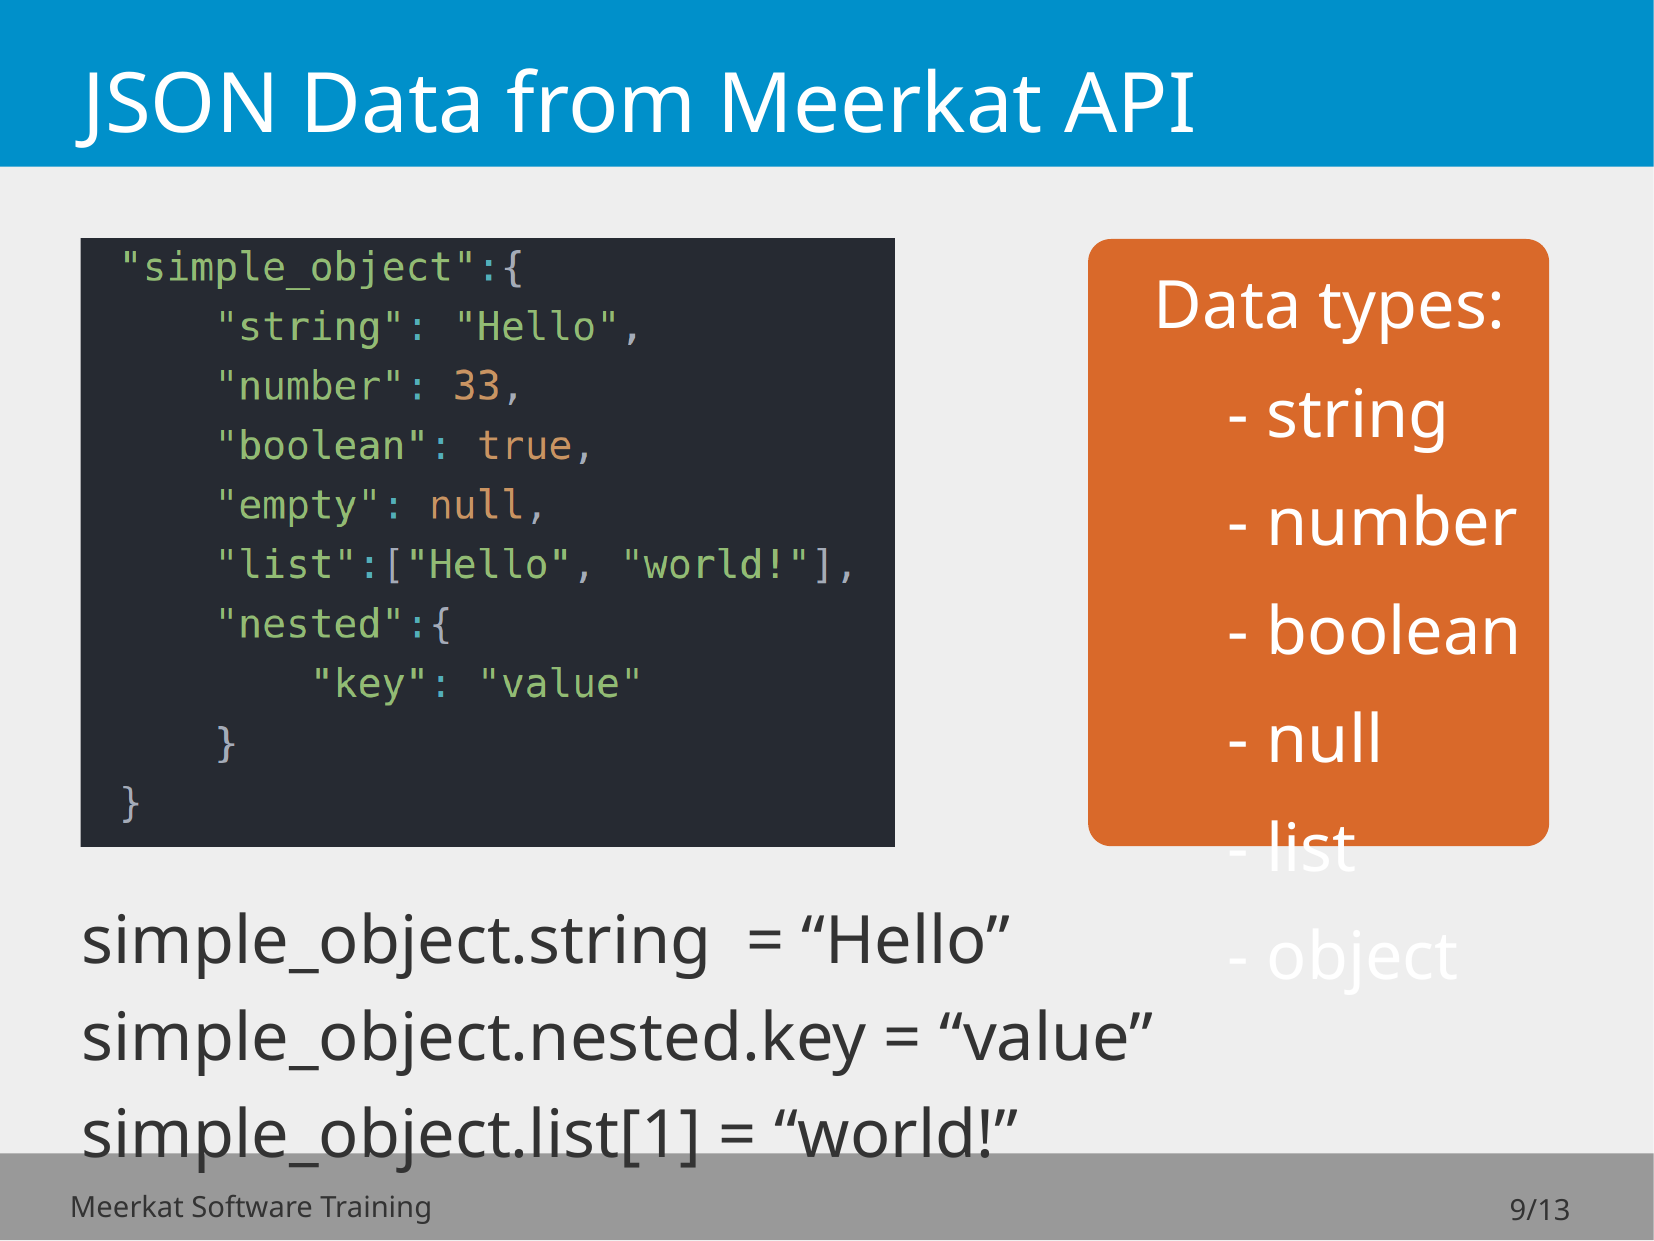

# JSON Data from Meerkat API
Data types:
	- string
	- number
	- boolean
	- null
	- list
	- object
simple_object.string 	= “Hello”
simple_object.nested.key = “value”
simple_object.list[1] = “world!”
9